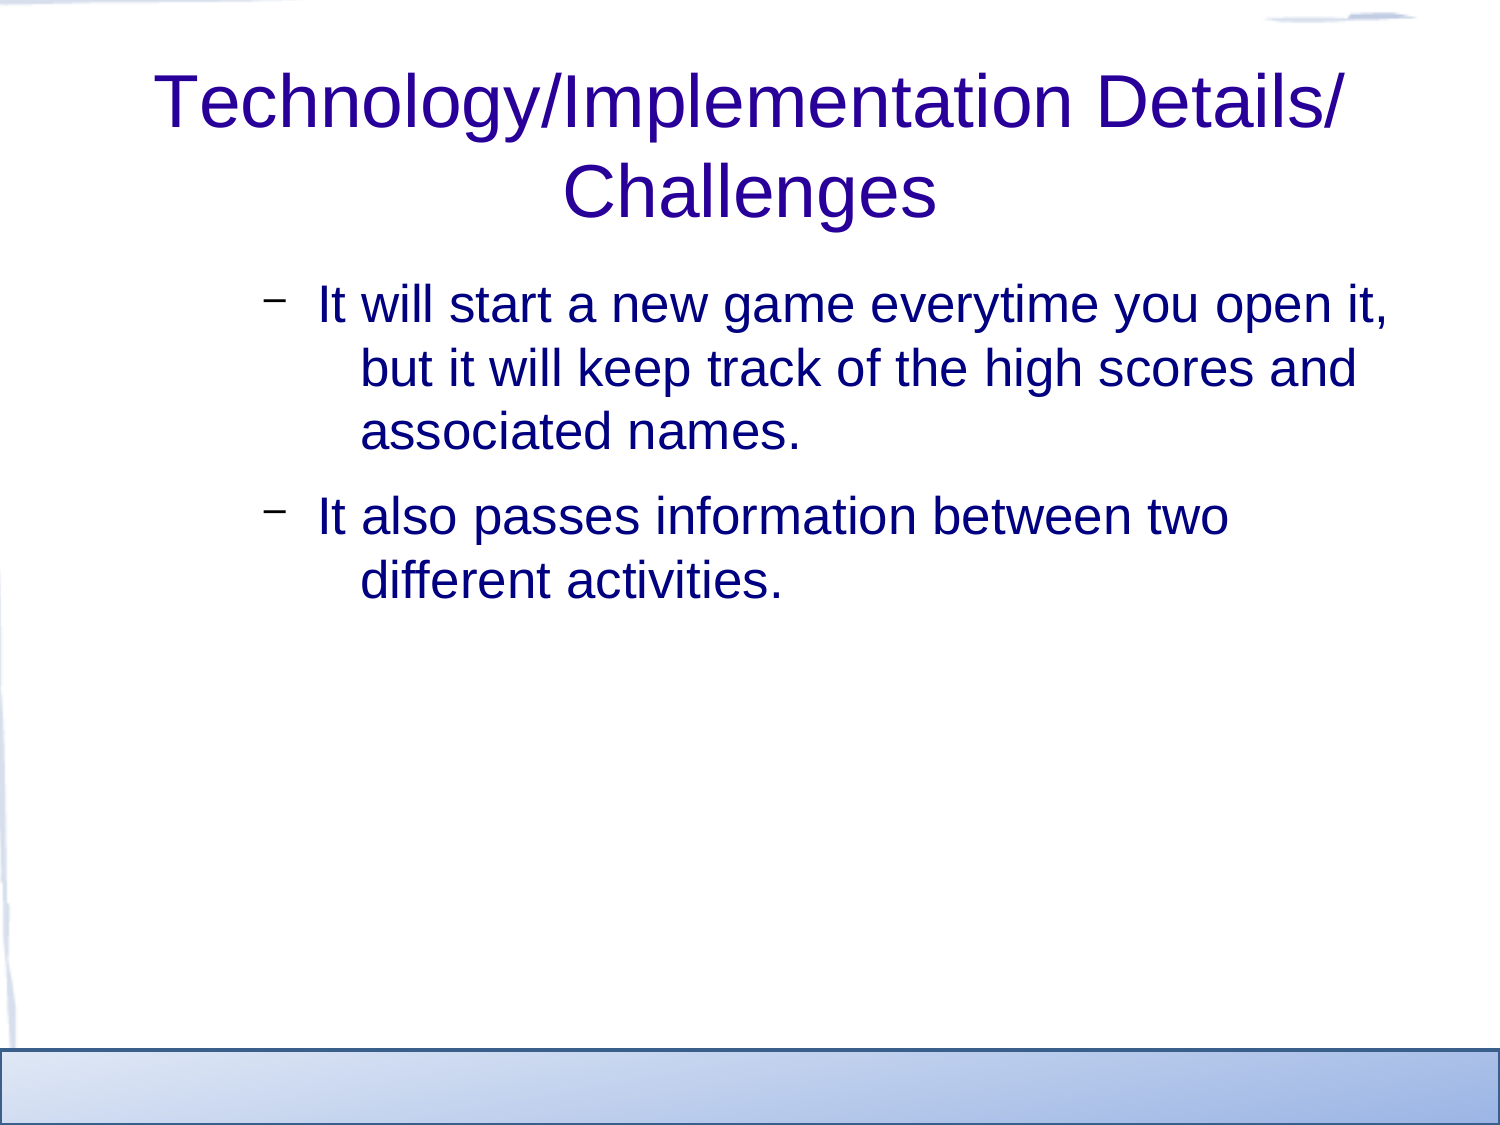

Technology/Implementation Details/ Challenges
# It will start a new game everytime you open it, but it will keep track of the high scores and associated names.
It also passes information between two different activities.